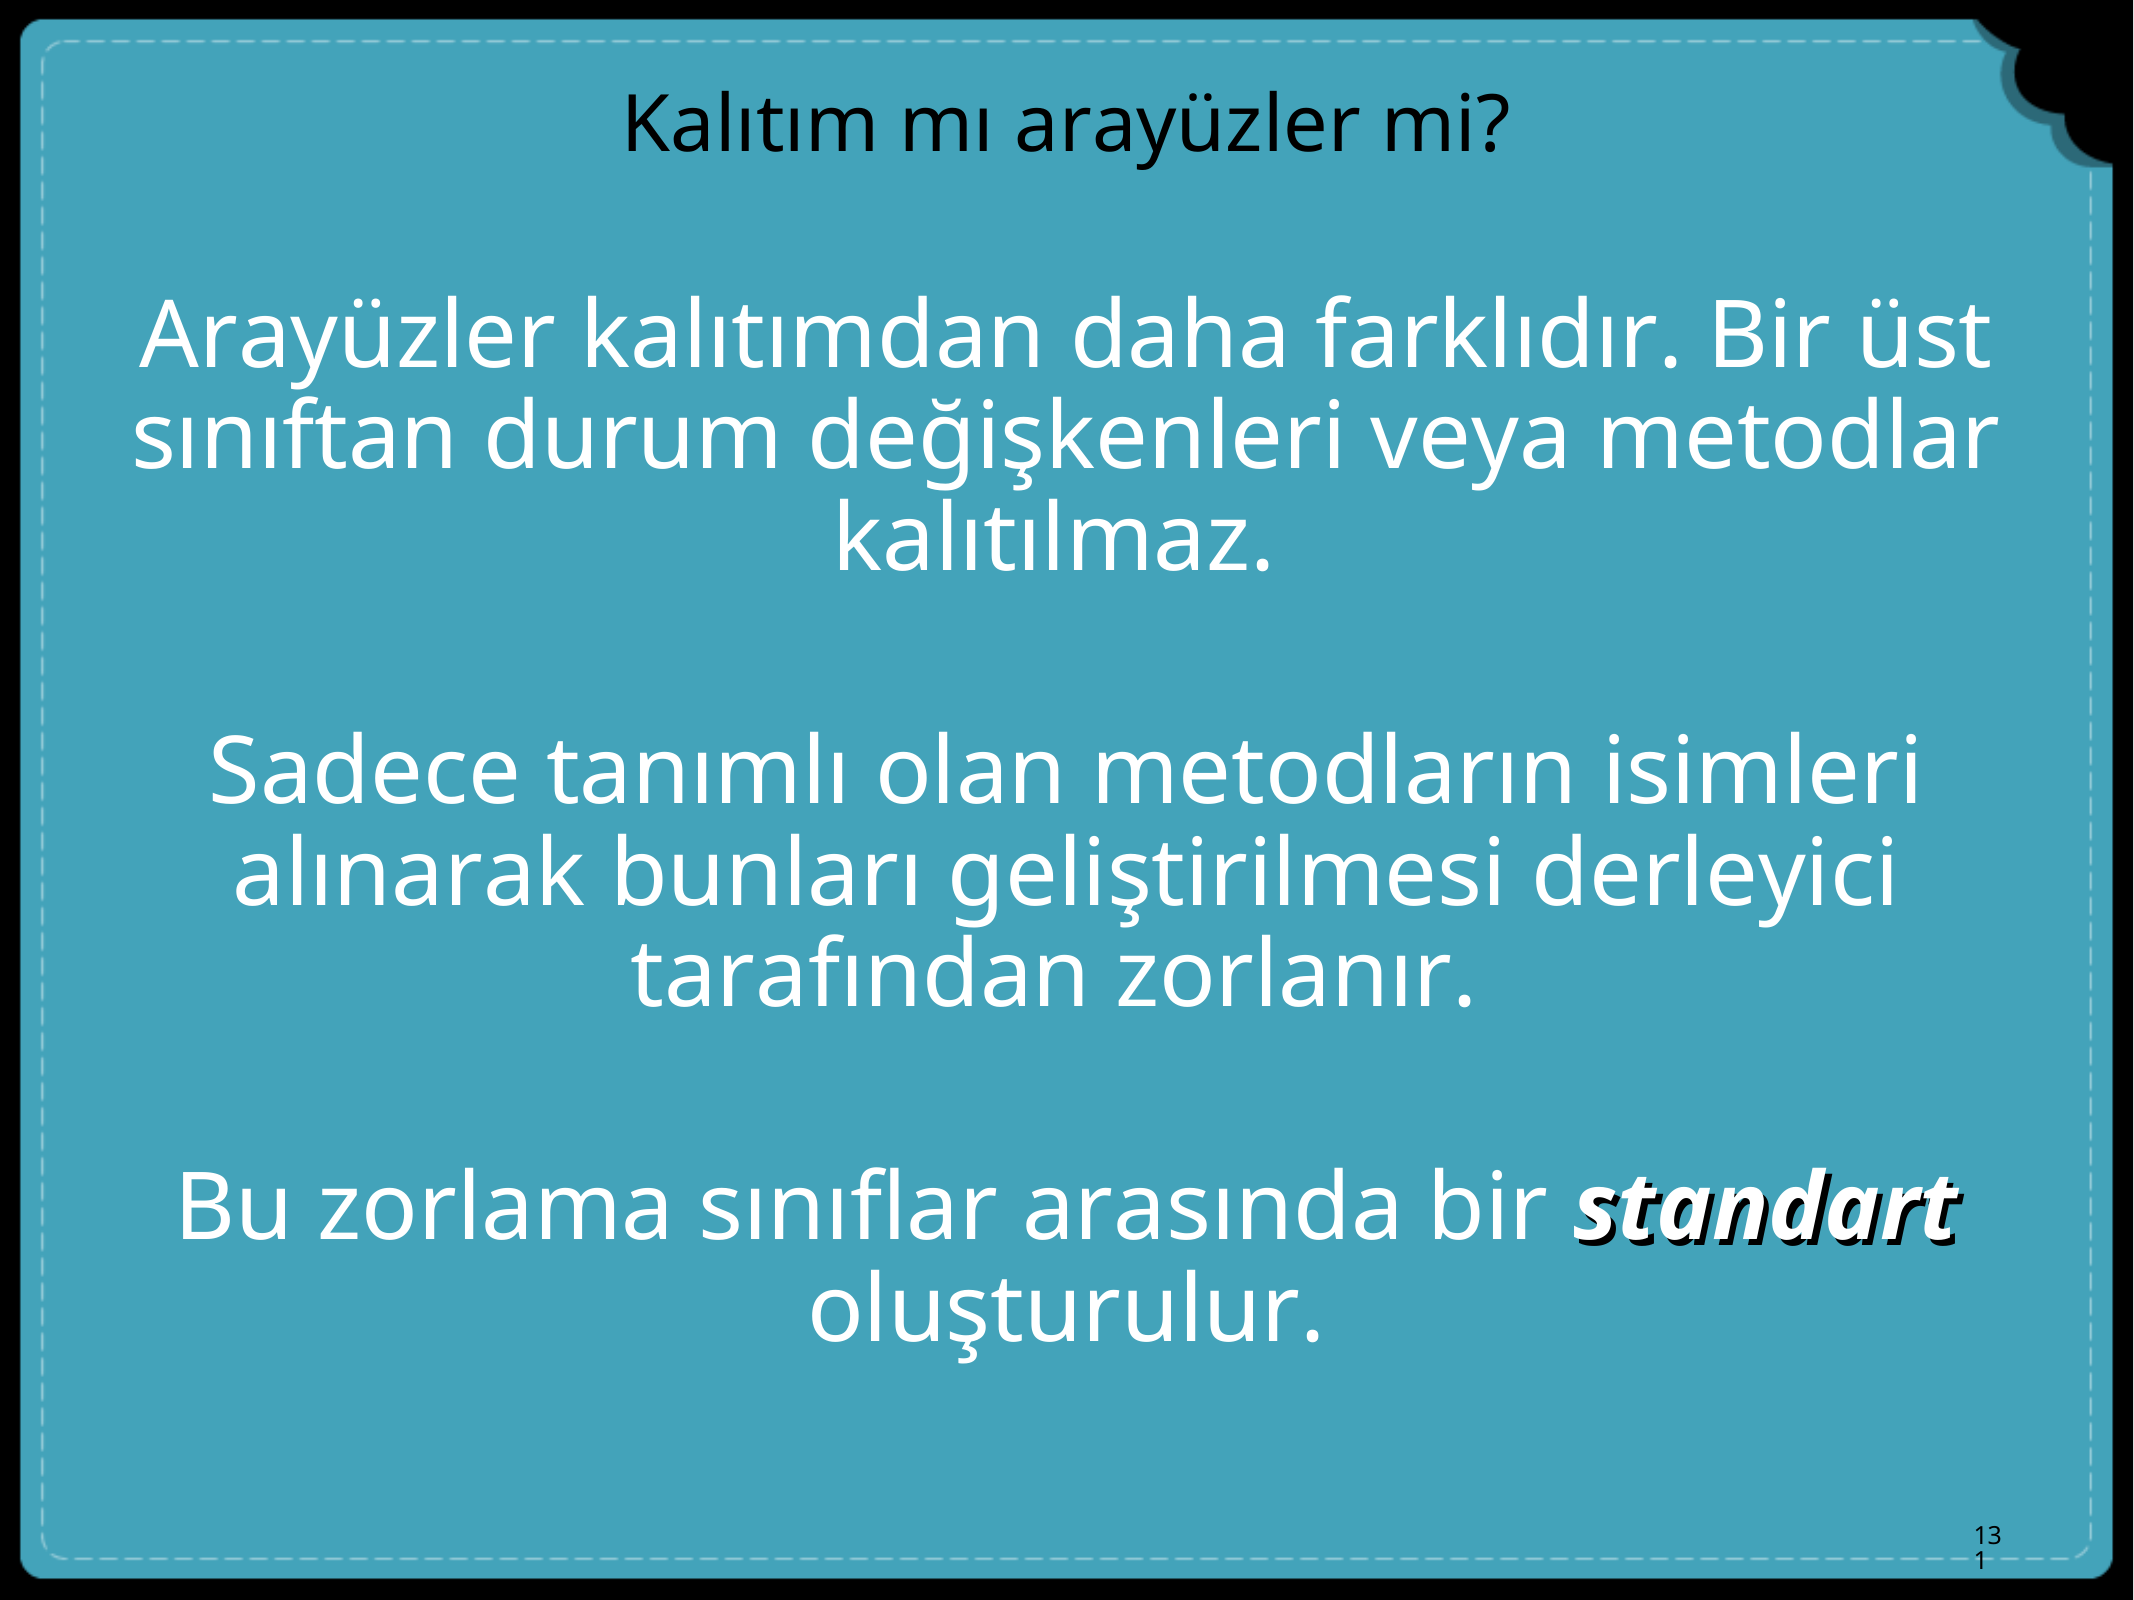

# Kalıtım mı arayüzler mi?
Arayüzler kalıtımdan daha farklıdır. Bir üst sınıftan durum değişkenleri veya metodlar kalıtılmaz.
Sadece tanımlı olan metodların isimleri alınarak bunları geliştirilmesi derleyici tarafından zorlanır.
Bu zorlama sınıflar arasında bir standart oluşturulur.
131